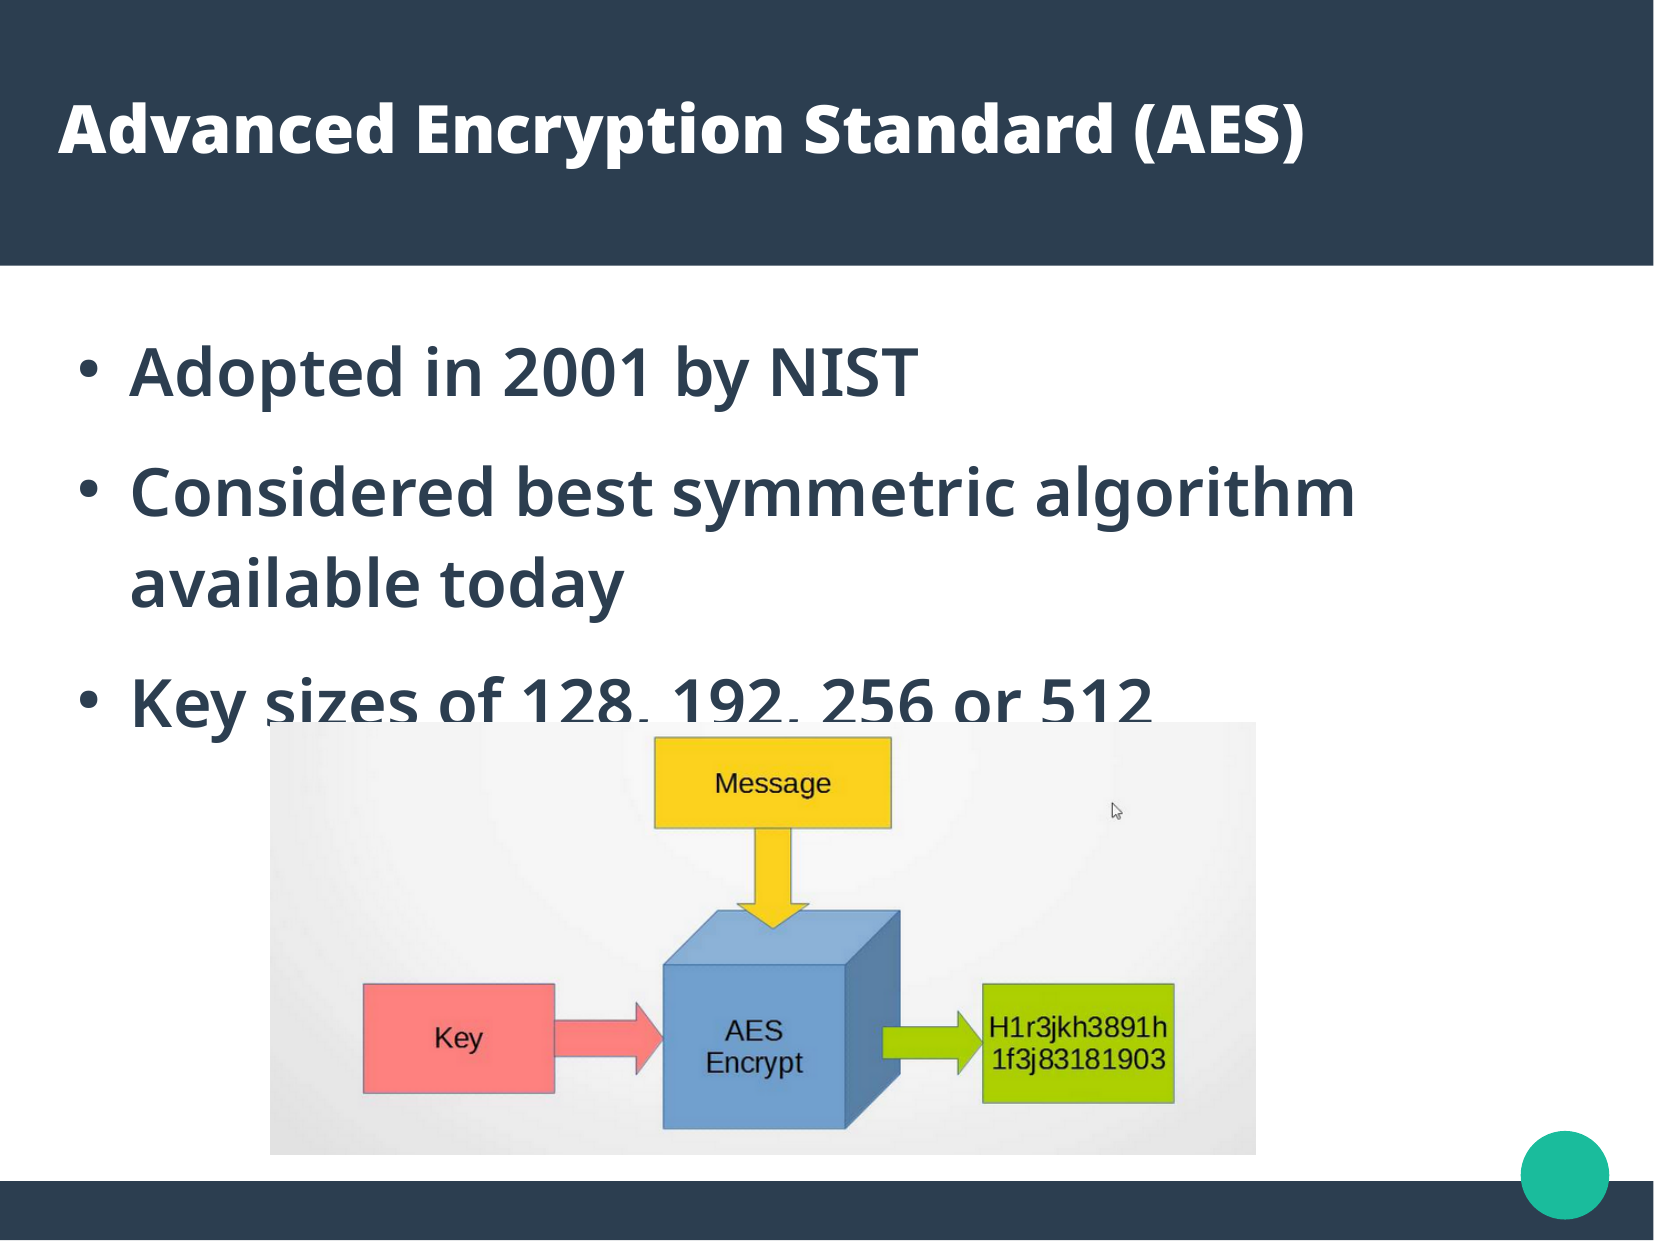

# Advanced Encryption Standard (AES)
Adopted in 2001 by NIST
Considered best symmetric algorithm available today
Key sizes of 128, 192, 256 or 512